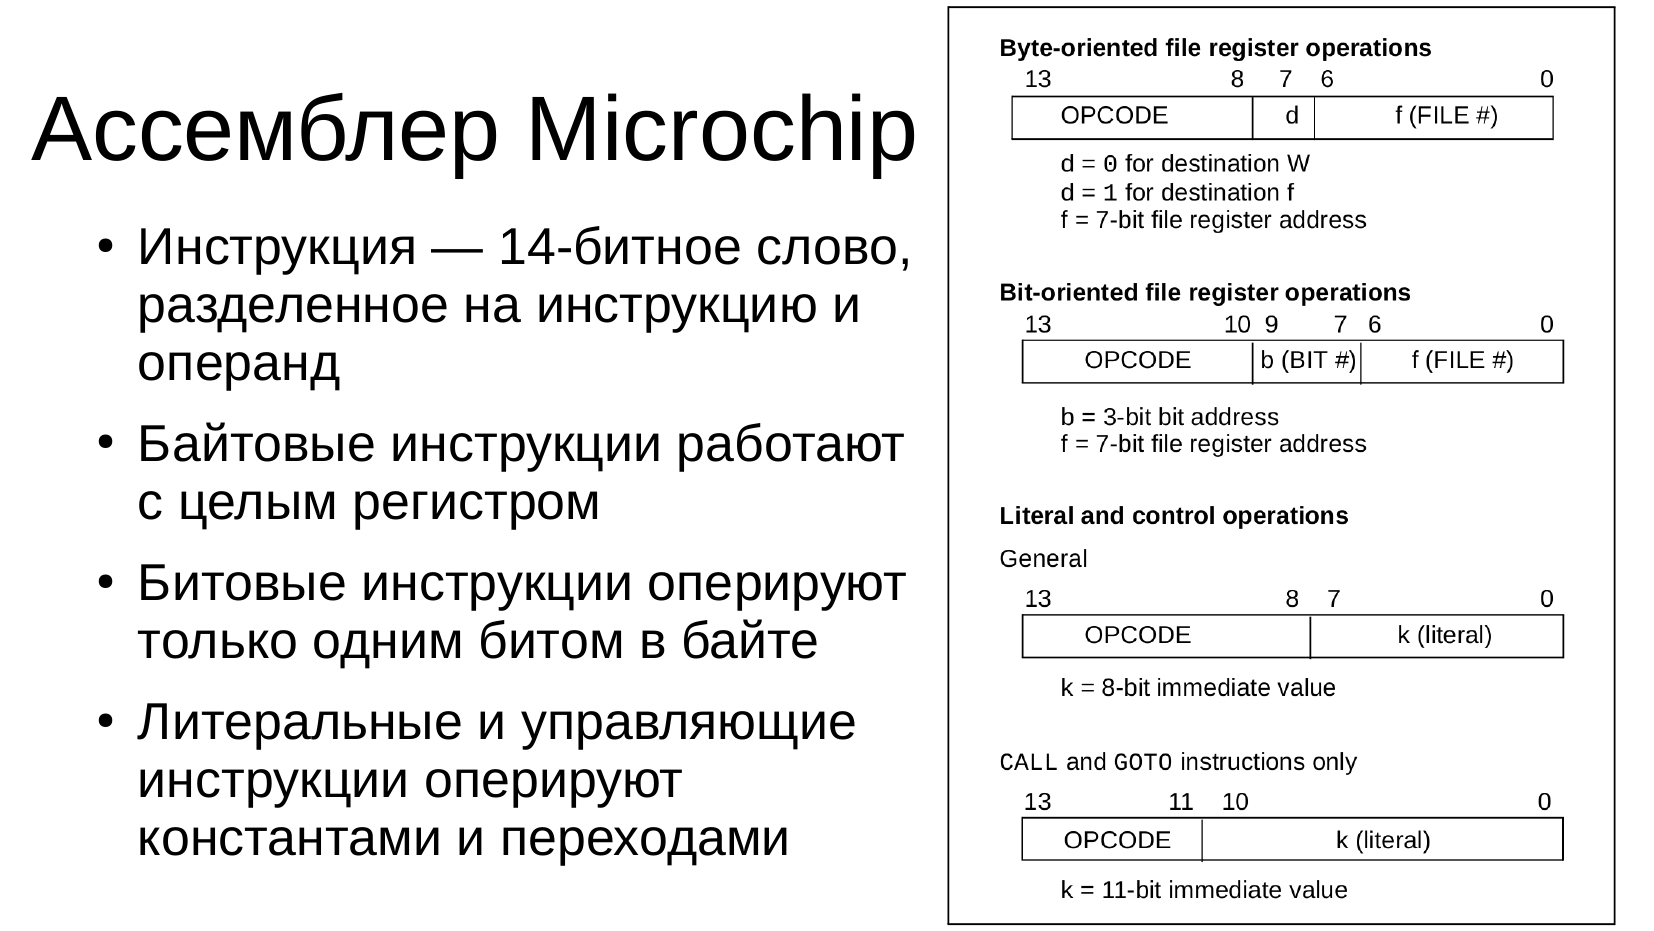

# Ассемблер Microchip
Инструкция — 14-битное слово, разделенное на инструкцию и операнд
Байтовые инструкции работают с целым регистром
Битовые инструкции оперируют только одним битом в байте
Литеральные и управляющие инструкции оперируют константами и переходами